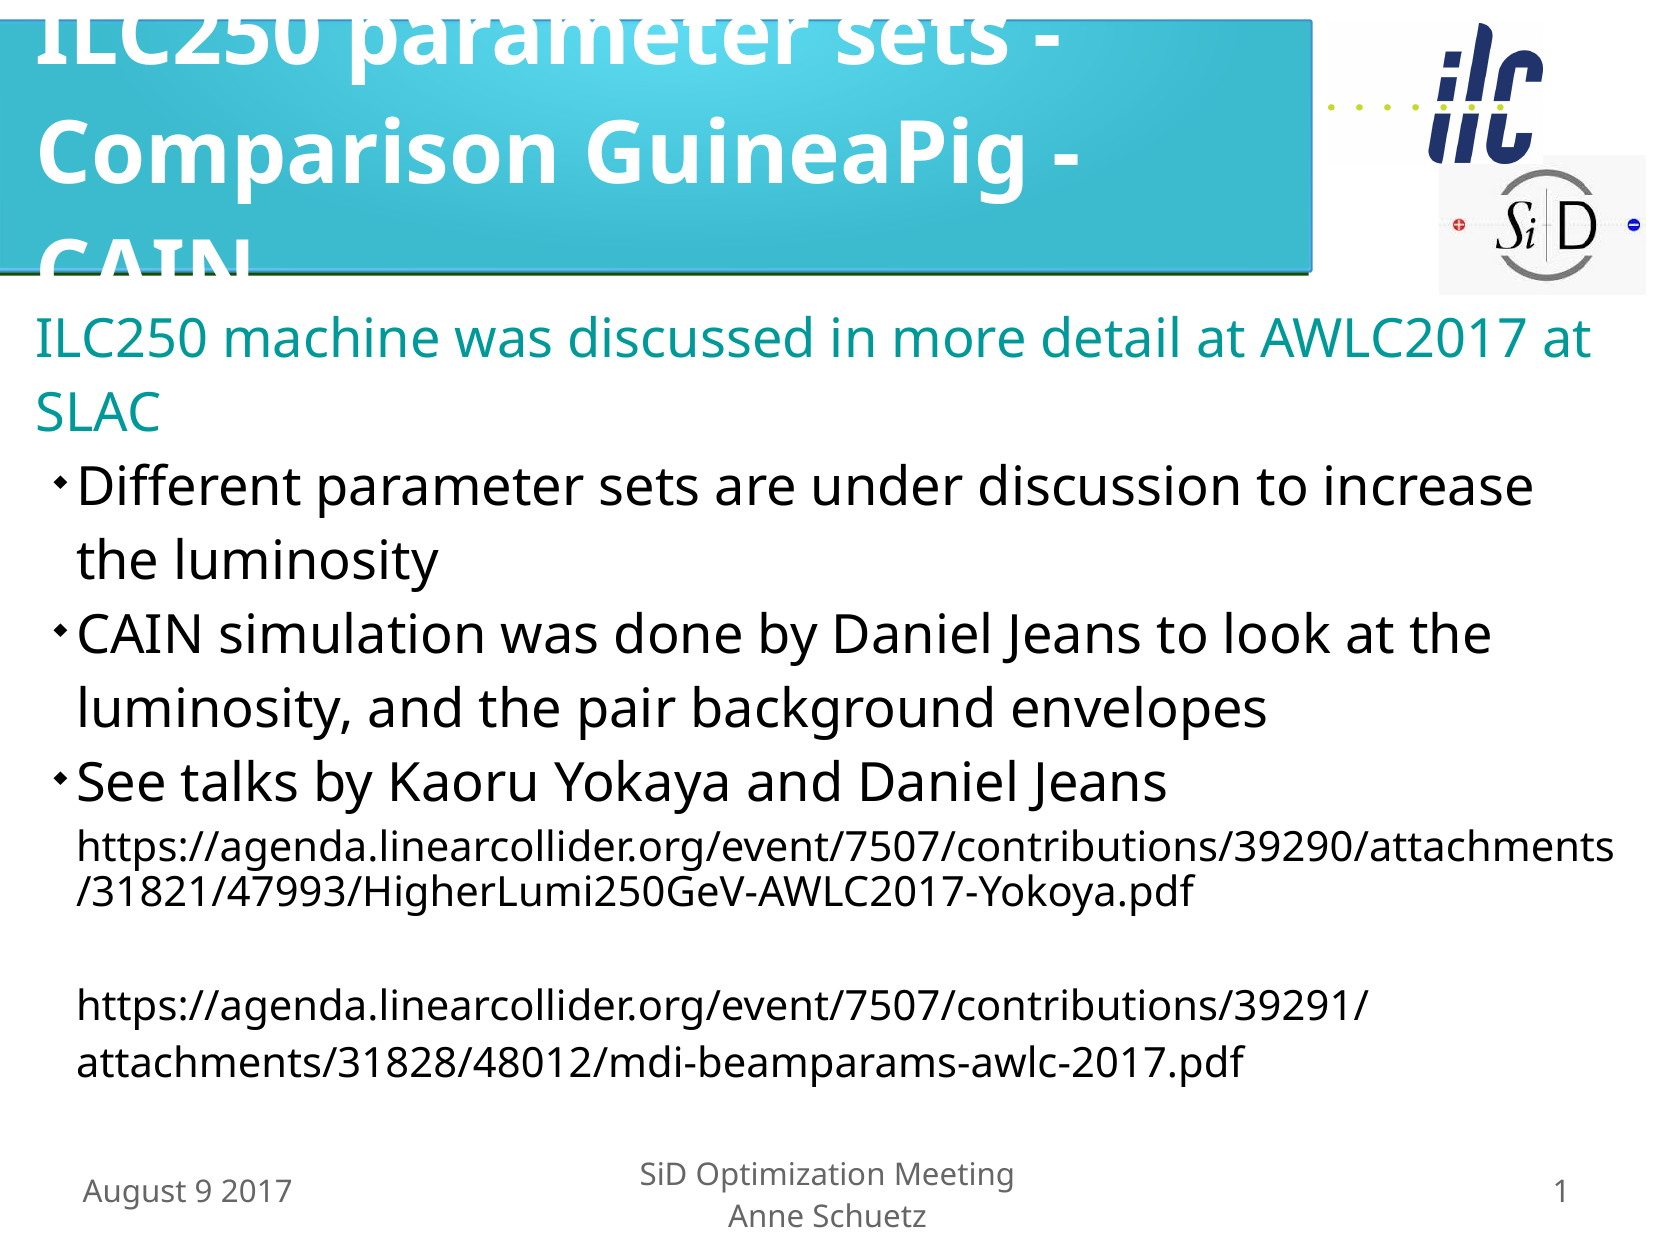

# ILC250 parameter sets - Comparison GuineaPig - CAIN
ILC250 machine was discussed in more detail at AWLC2017 at SLAC
Different parameter sets are under discussion to increase the luminosity
CAIN simulation was done by Daniel Jeans to look at the luminosity, and the pair background envelopes
See talks by Kaoru Yokaya and Daniel Jeans
https://agenda.linearcollider.org/event/7507/contributions/39290/attachments/31821/47993/HigherLumi250GeV-AWLC2017-Yokoya.pdf
https://agenda.linearcollider.org/event/7507/contributions/39291/attachments/31828/48012/mdi-beamparams-awlc-2017.pdf
1